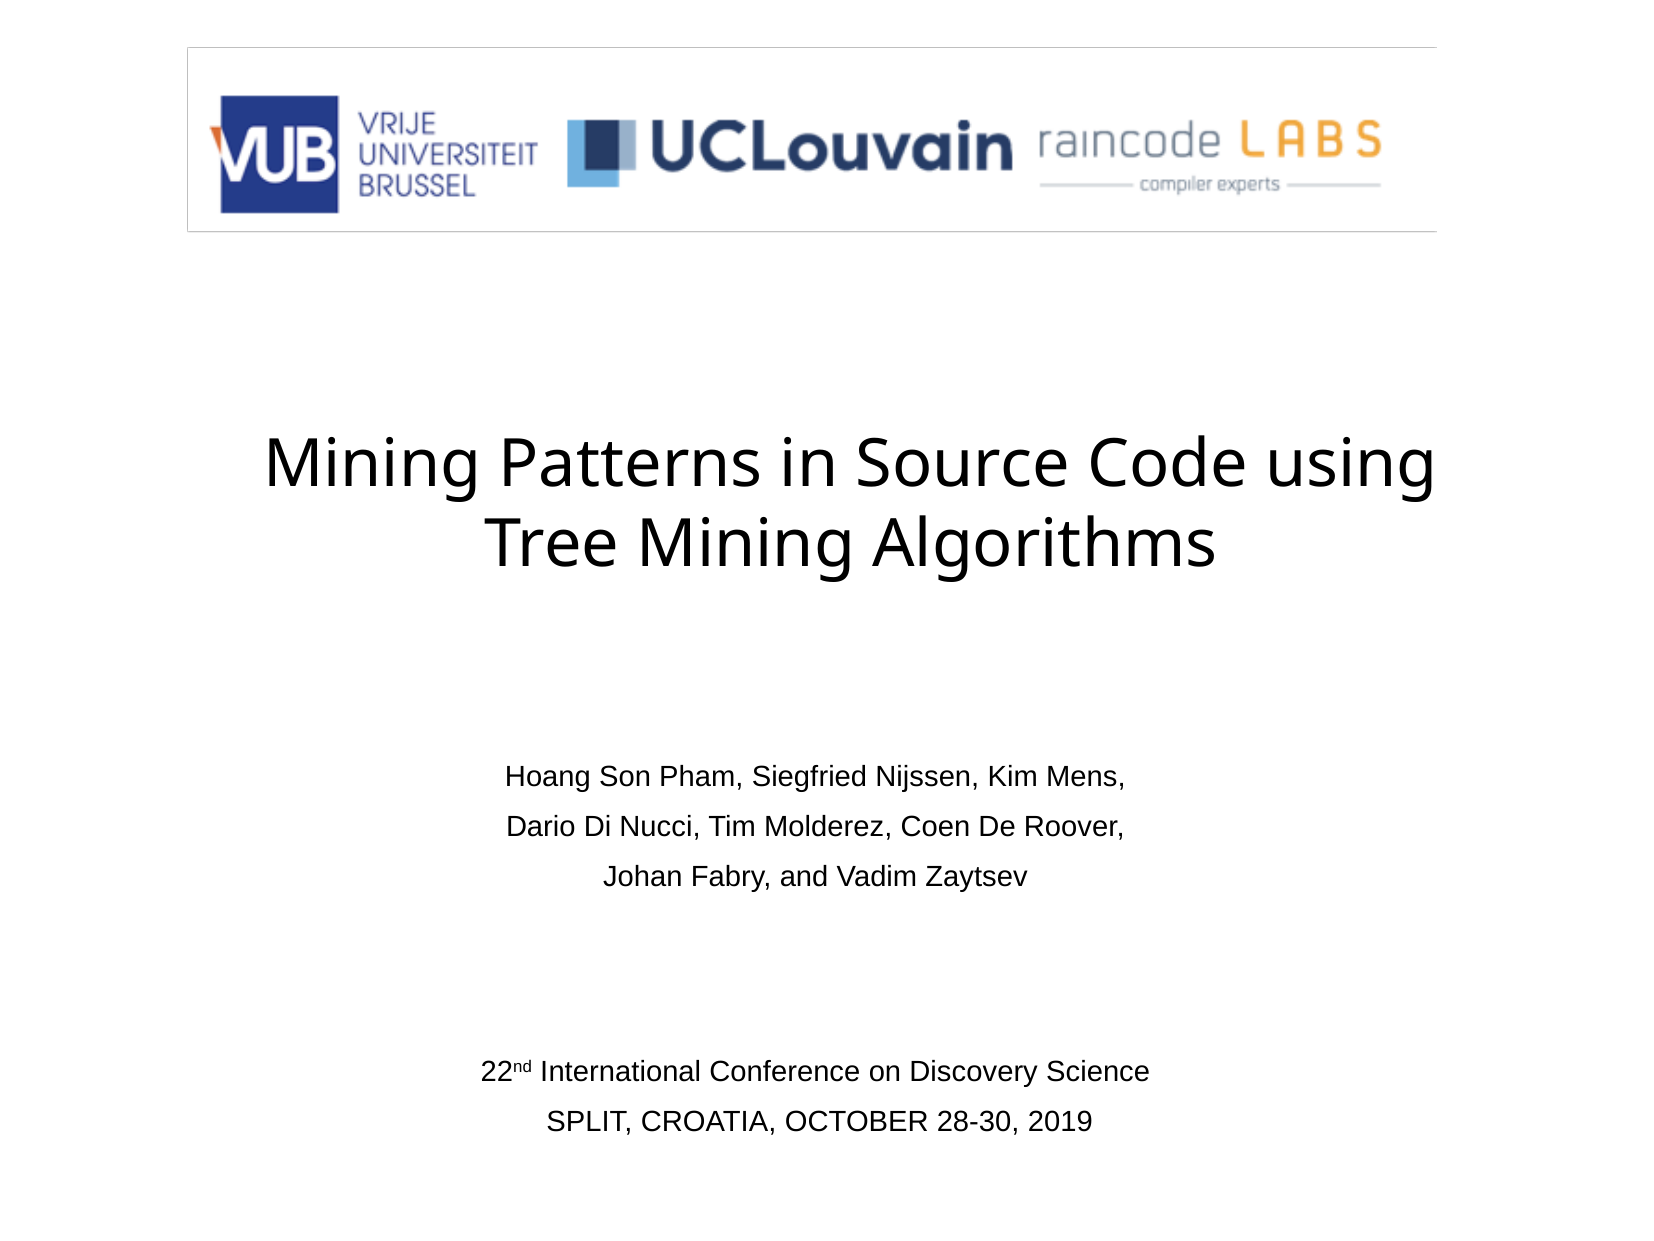

# Mining Patterns in Source Code using
Tree Mining Algorithms
Hoang Son Pham, Siegfried Nijssen, Kim Mens,
Dario Di Nucci, Tim Molderez, Coen De Roover,
Johan Fabry, and Vadim Zaytsev
22nd International Conference on Discovery Science
 SPLIT, CROATIA, OCTOBER 28-30, 2019